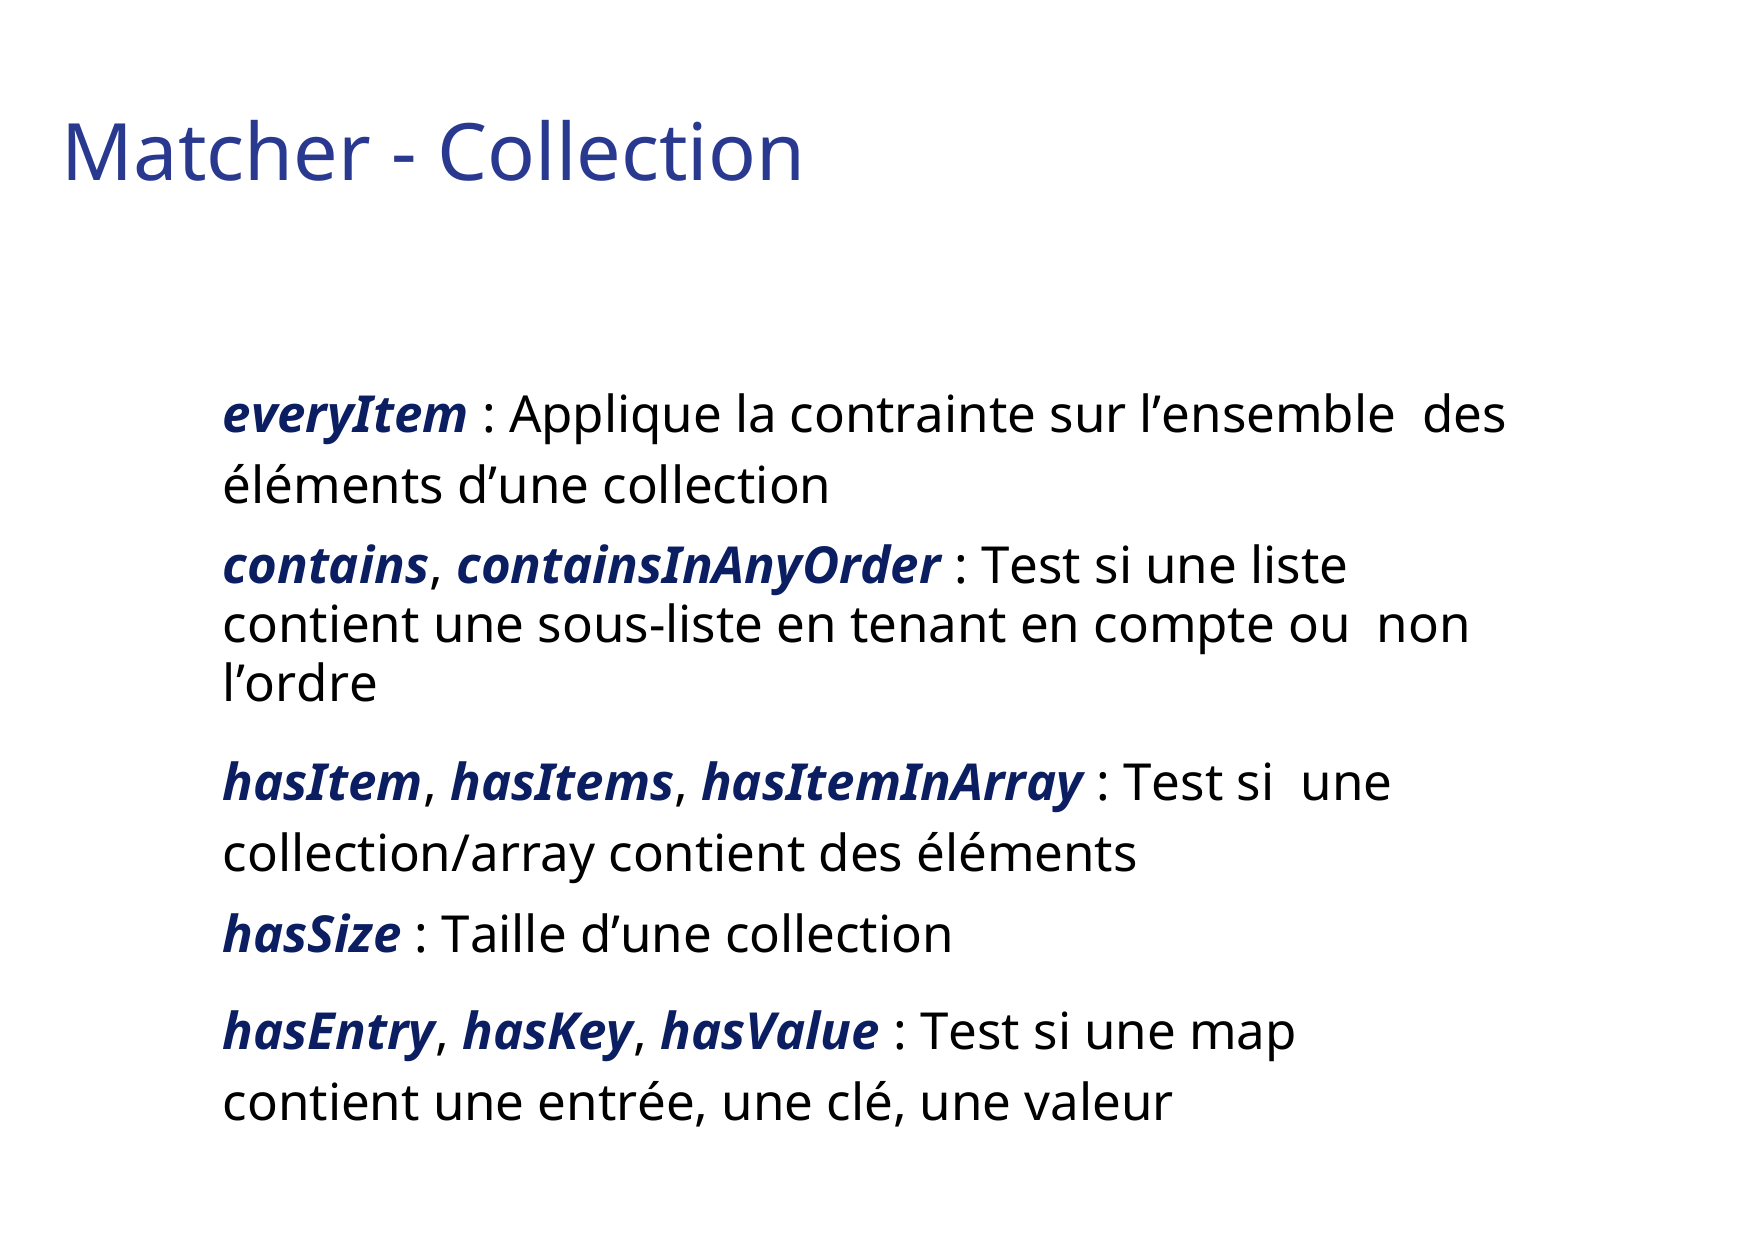

# Matcher - Collection
everyItem : Applique la contrainte sur l’ensemble des éléments d’une collection
contains, containsInAnyOrder : Test si une liste contient une sous-liste en tenant en compte ou non l’ordre
hasItem, hasItems, hasItemInArray : Test si une collection/array contient des éléments
hasSize : Taille d’une collection
hasEntry, hasKey, hasValue : Test si une map contient une entrée, une clé, une valeur